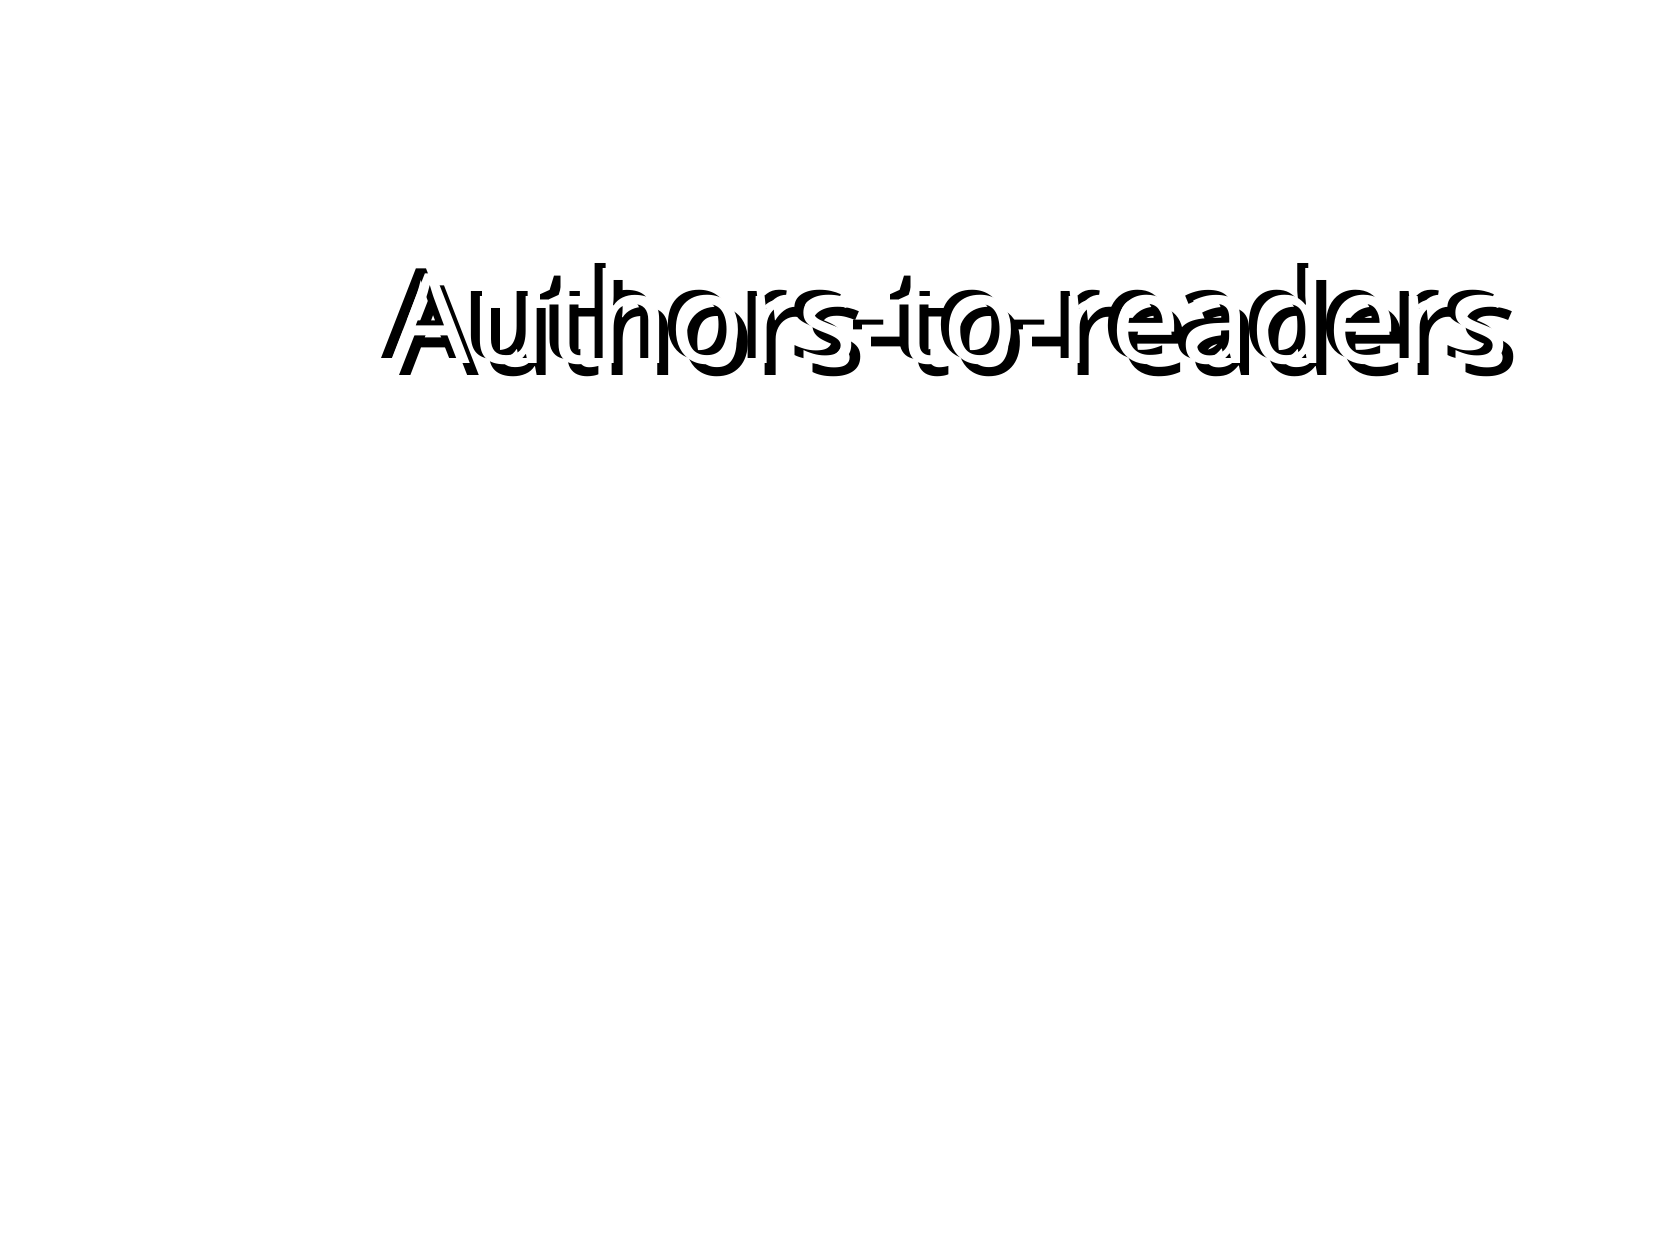

The Future of Libraries is social
Authors-to-readers
Authors-to-readers
Authors-to-readers